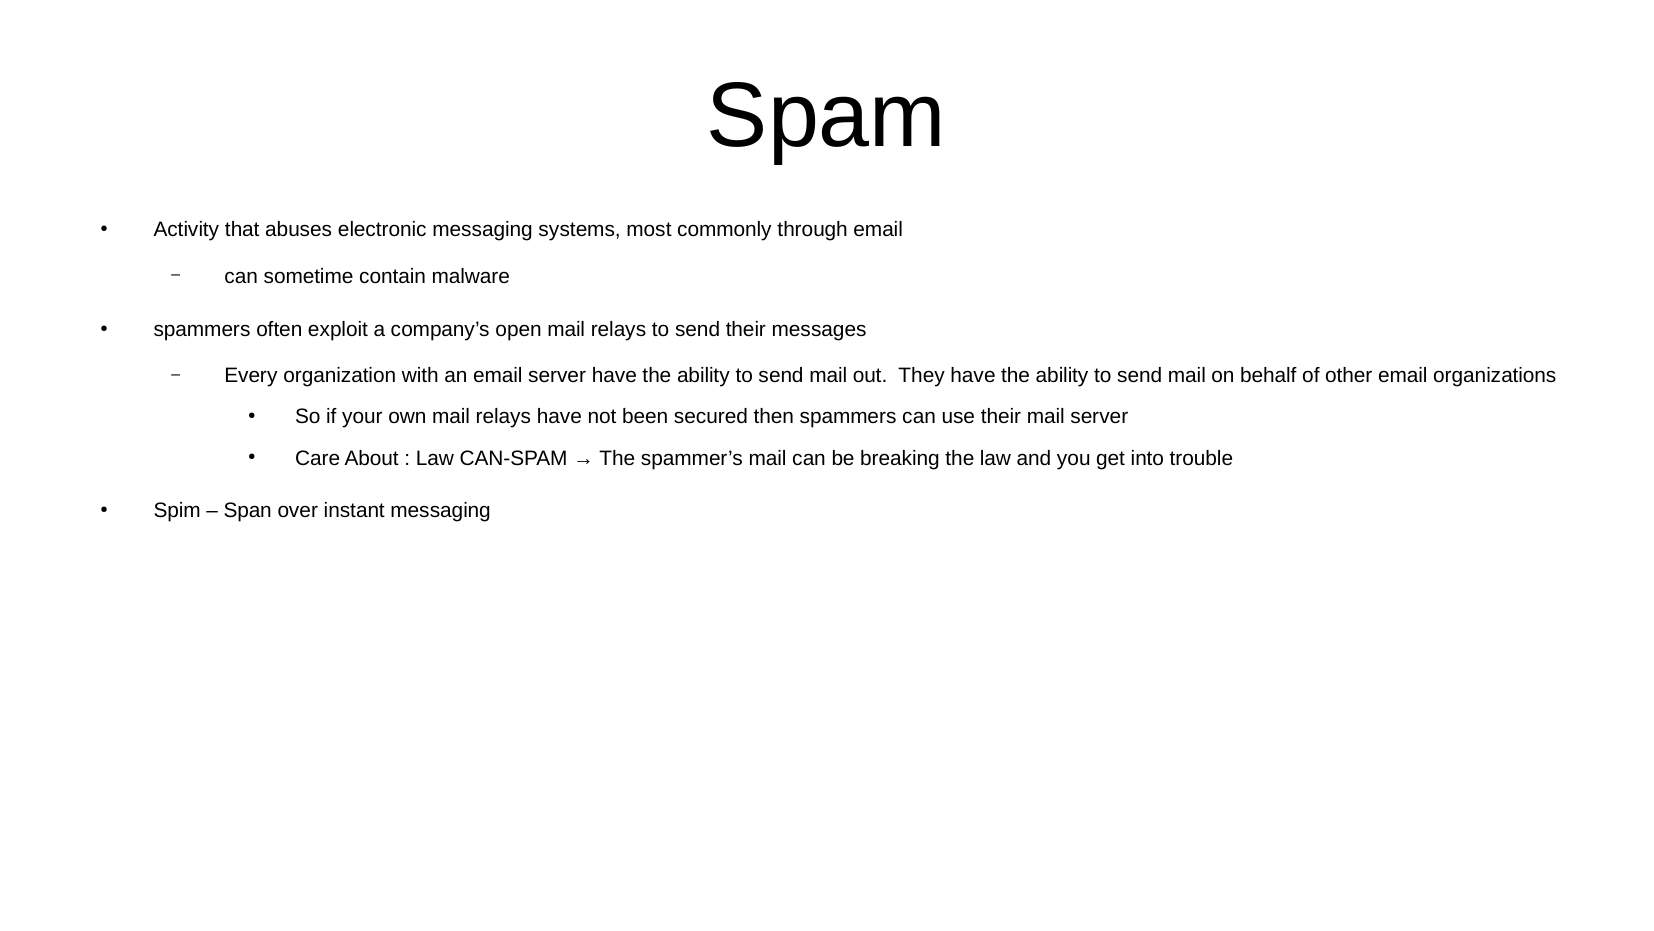

# Spam
Activity that abuses electronic messaging systems, most commonly through email
can sometime contain malware
spammers often exploit a company’s open mail relays to send their messages
Every organization with an email server have the ability to send mail out. They have the ability to send mail on behalf of other email organizations
So if your own mail relays have not been secured then spammers can use their mail server
Care About : Law CAN-SPAM → The spammer’s mail can be breaking the law and you get into trouble
Spim – Span over instant messaging